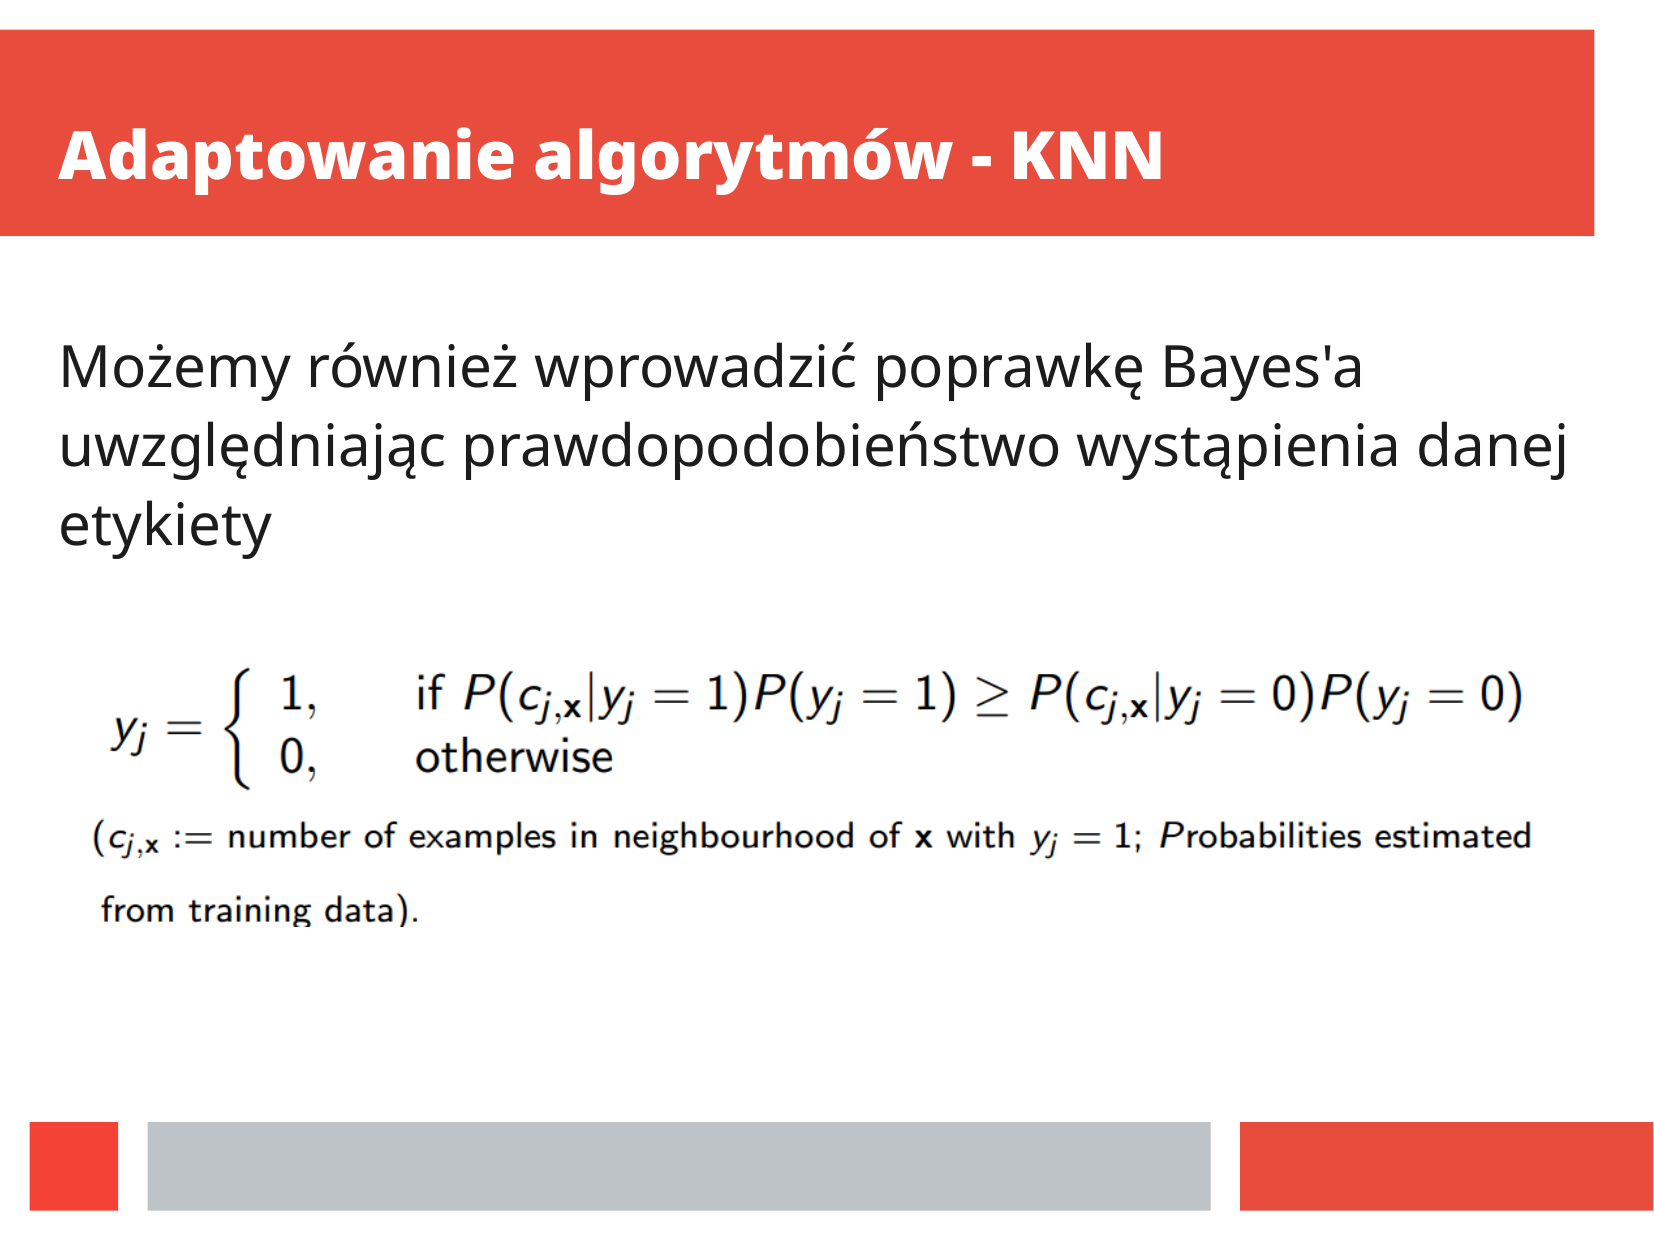

# Adaptowanie algorytmów - KNN
Możemy również wprowadzić poprawkę Bayes'a uwzględniając prawdopodobieństwo wystąpienia danej etykiety